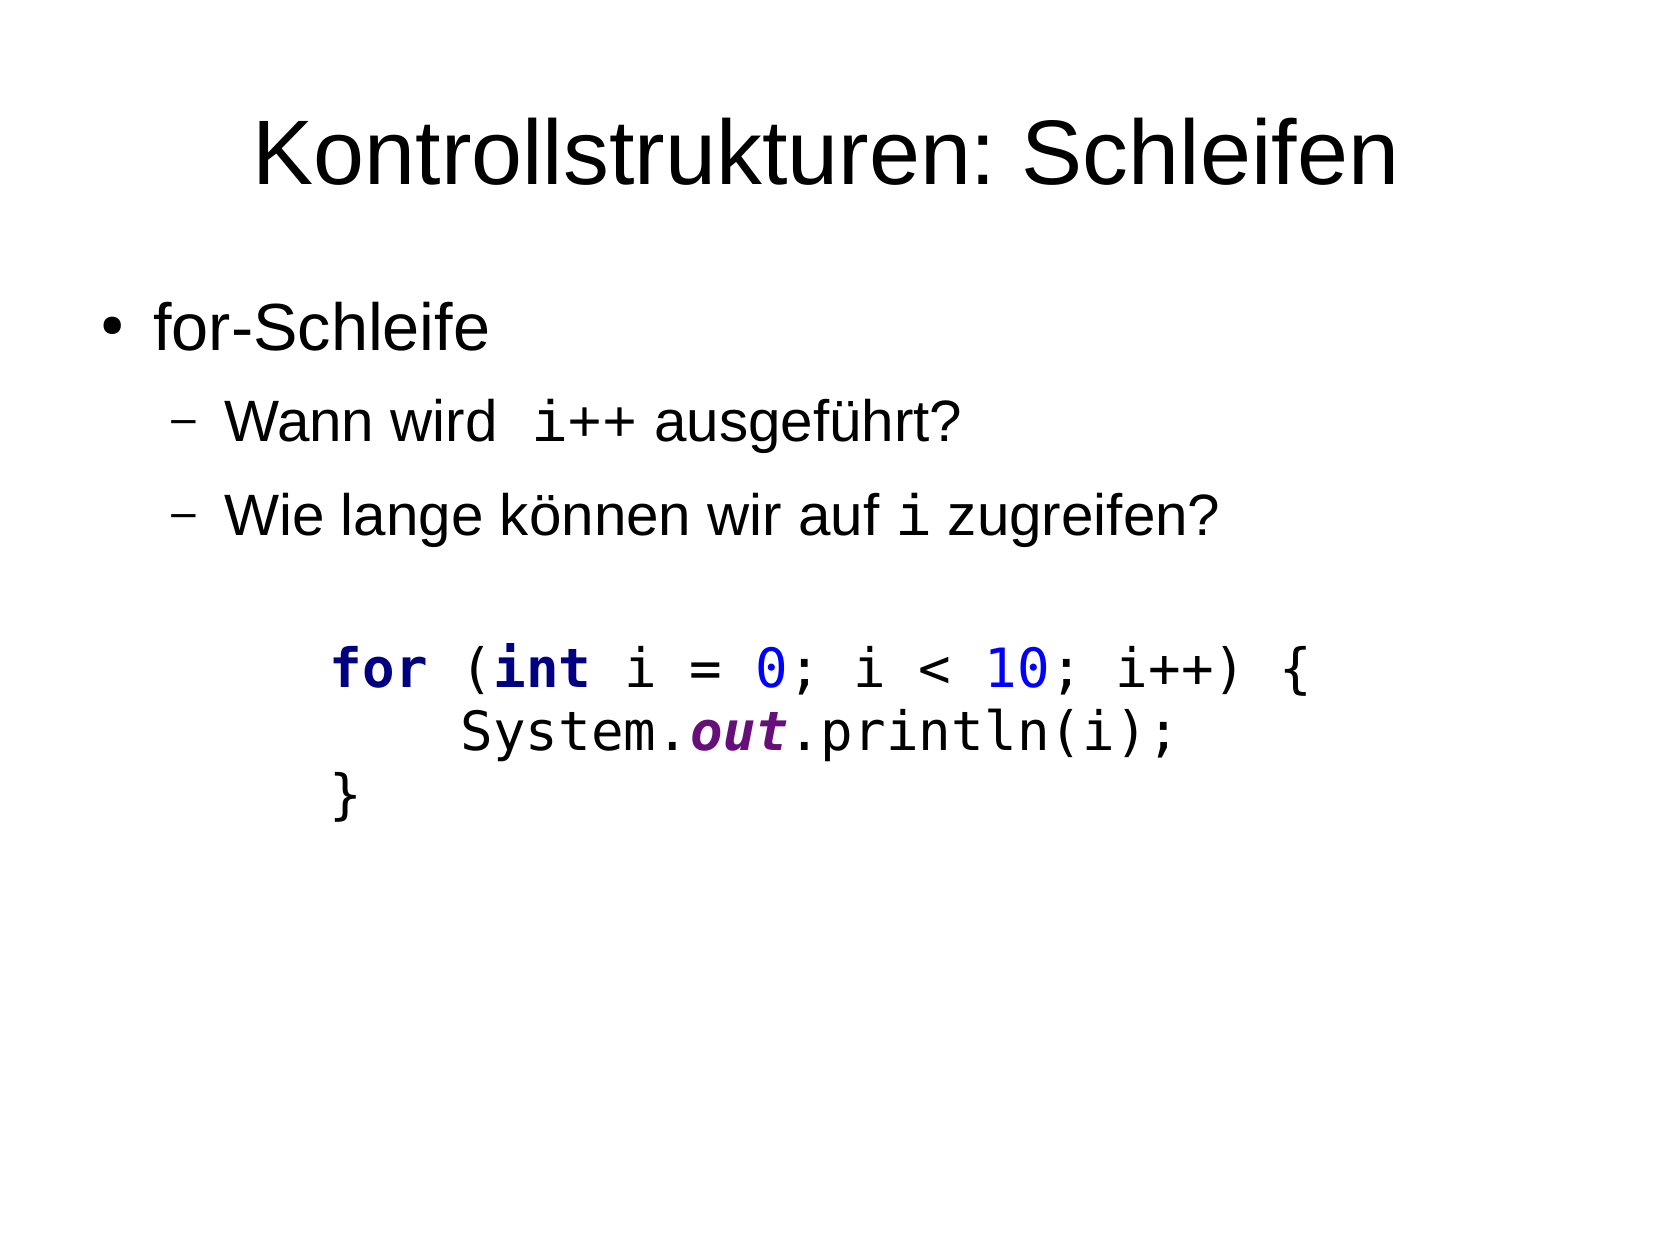

# Kontrollstrukturen: Schleifen
for-Schleife
Wann wird i++ ausgeführt?
Wie lange können wir auf i zugreifen?
for (int i = 0; i < 10; i++) {
 System.out.println(i);
}